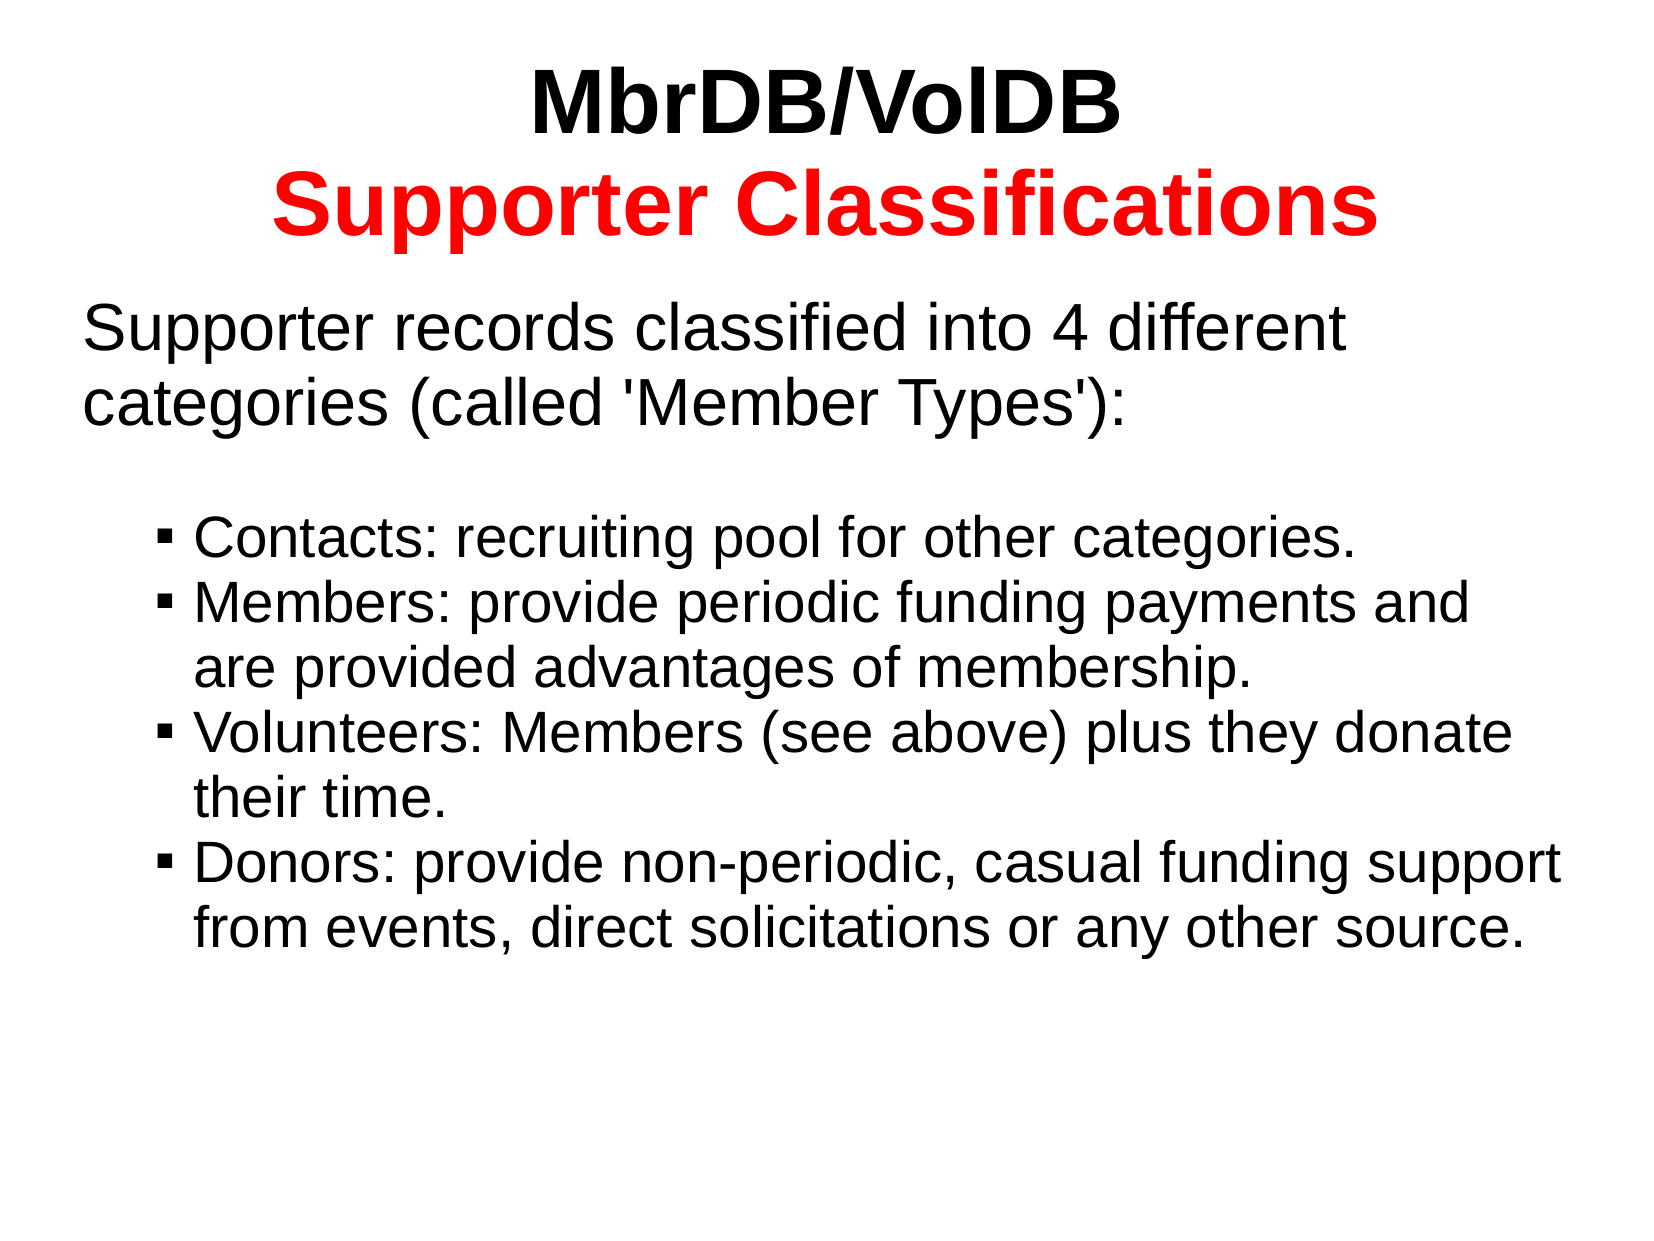

# MbrDB/VolDB Supporter Classifications
Supporter records classified into 4 different categories (called 'Member Types'):
Contacts: recruiting pool for other categories.
Members: provide periodic funding payments and are provided advantages of membership.
Volunteers: Members (see above) plus they donate their time.
Donors: provide non-periodic, casual funding support from events, direct solicitations or any other source.